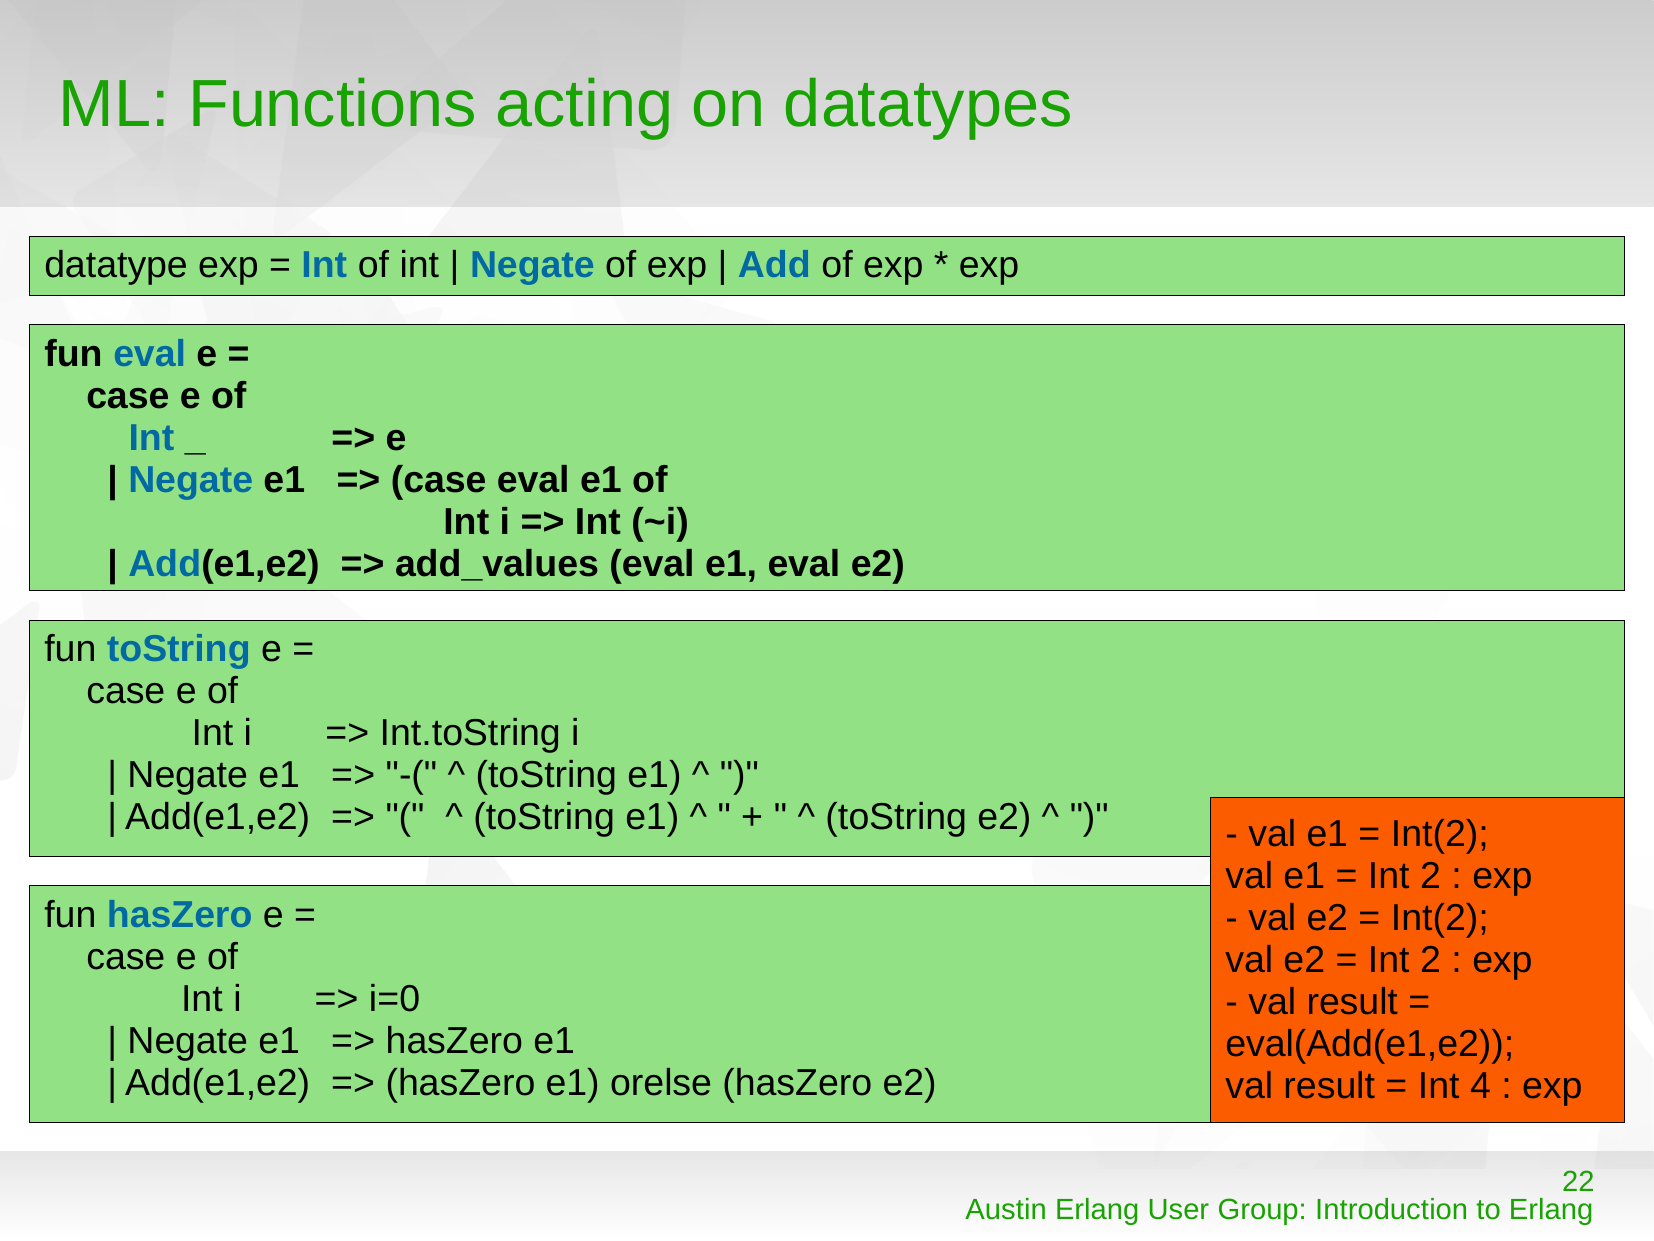

# ML: Functions acting on datatypes
datatype exp = Int of int | Negate of exp | Add of exp * exp
fun eval e =
 case e of
	 Int _ => e
 | Negate e1 => (case eval e1 of
 Int i => Int (~i)
 | Add(e1,e2) => add_values (eval e1, eval e2)
fun toString e =
 case e of
	 Int i => Int.toString i
 | Negate e1 => "-(" ^ (toString e1) ^ ")"
 | Add(e1,e2) => "(" ^ (toString e1) ^ " + " ^ (toString e2) ^ ")"
- val e1 = Int(2);
val e1 = Int 2 : exp
- val e2 = Int(2);
val e2 = Int 2 : exp
- val result = eval(Add(e1,e2));
val result = Int 4 : exp
fun hasZero e =
 case e of
	 Int i => i=0
 | Negate e1 => hasZero e1
 | Add(e1,e2) => (hasZero e1) orelse (hasZero e2)
22
Austin Erlang User Group: Introduction to Erlang